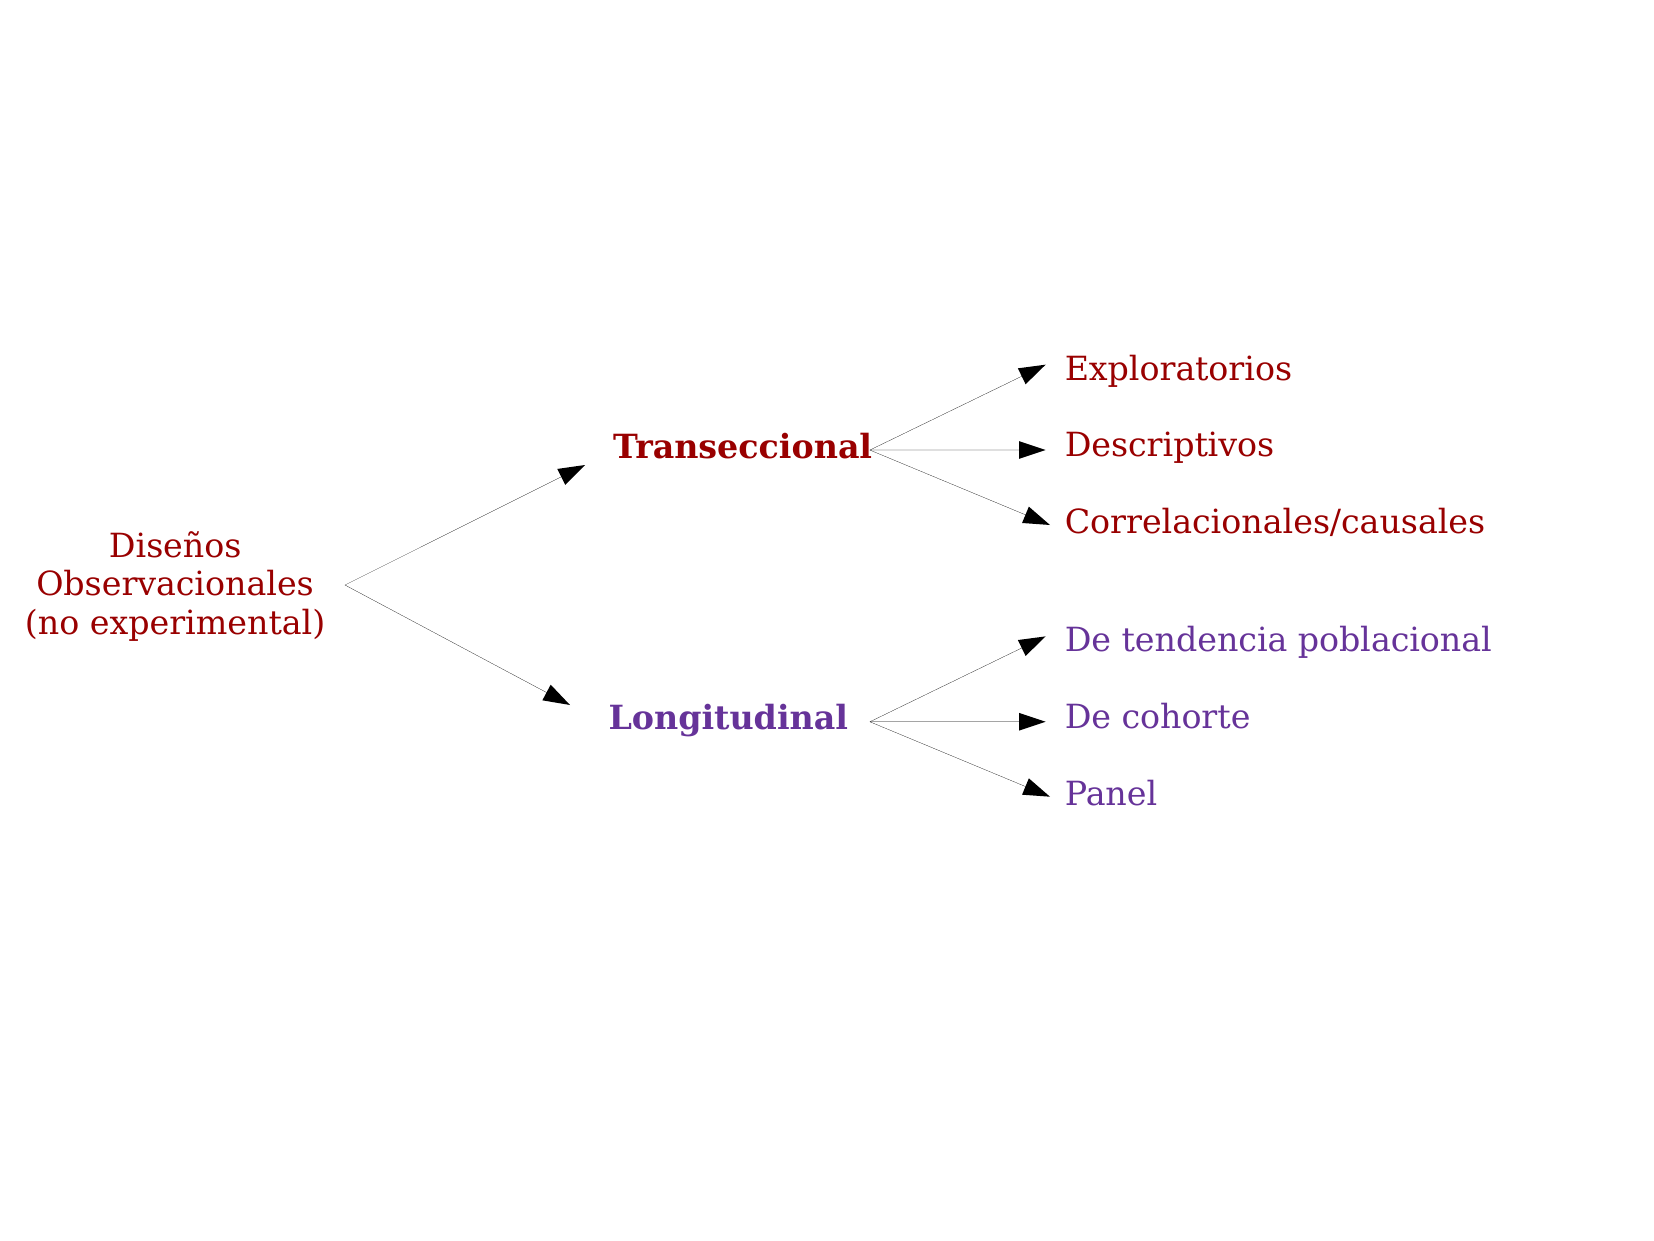

Exploratorios
Descriptivos
Correlacionales/causales
Transeccional
Diseños Observacionales
(no experimental)
De tendencia poblacional
De cohorte
Panel
Longitudinal